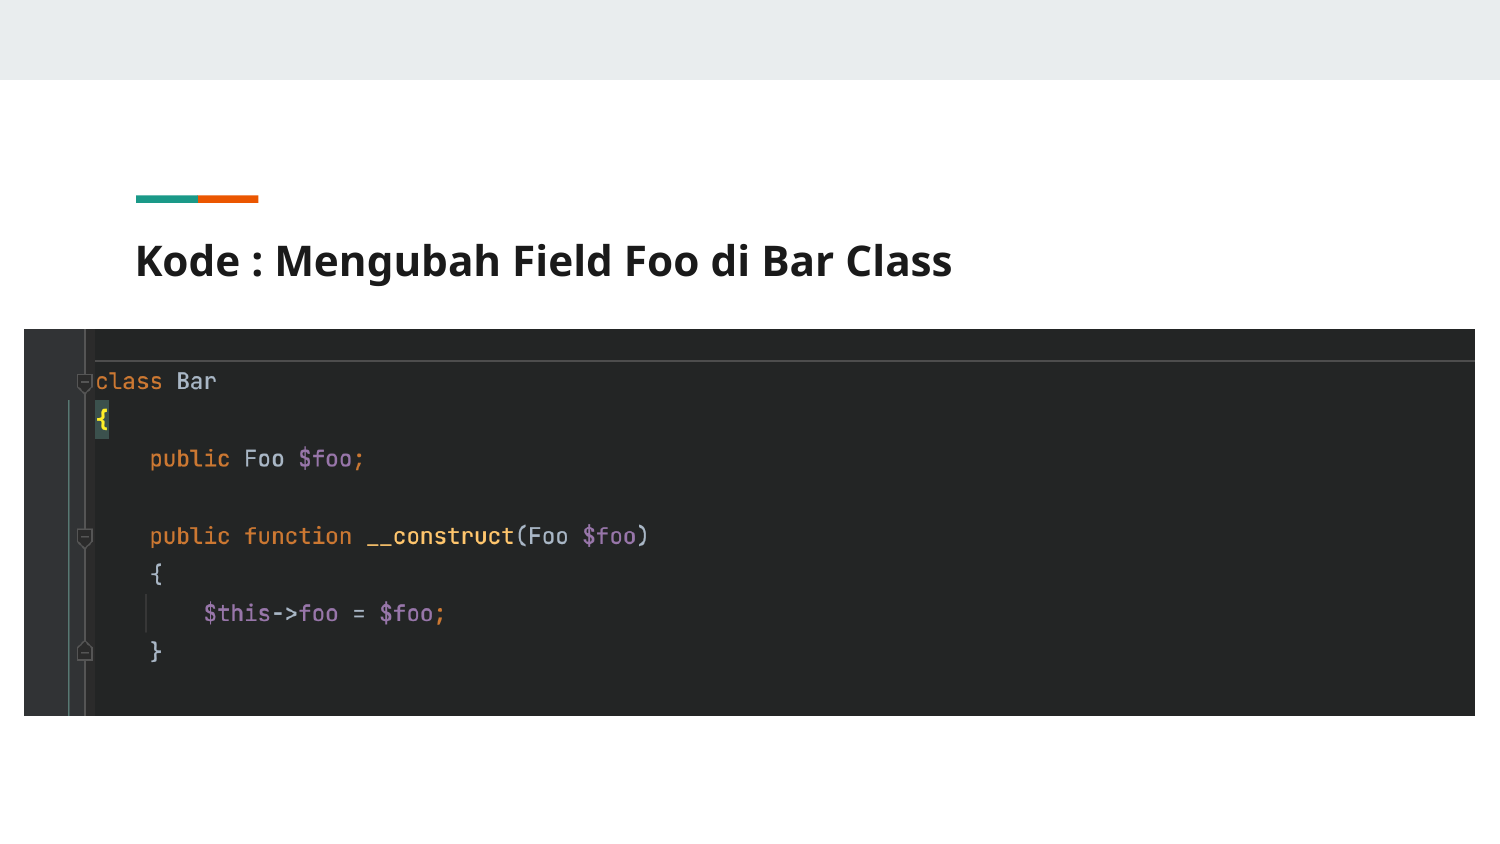

# Kode : Mengubah Field Foo di Bar Class